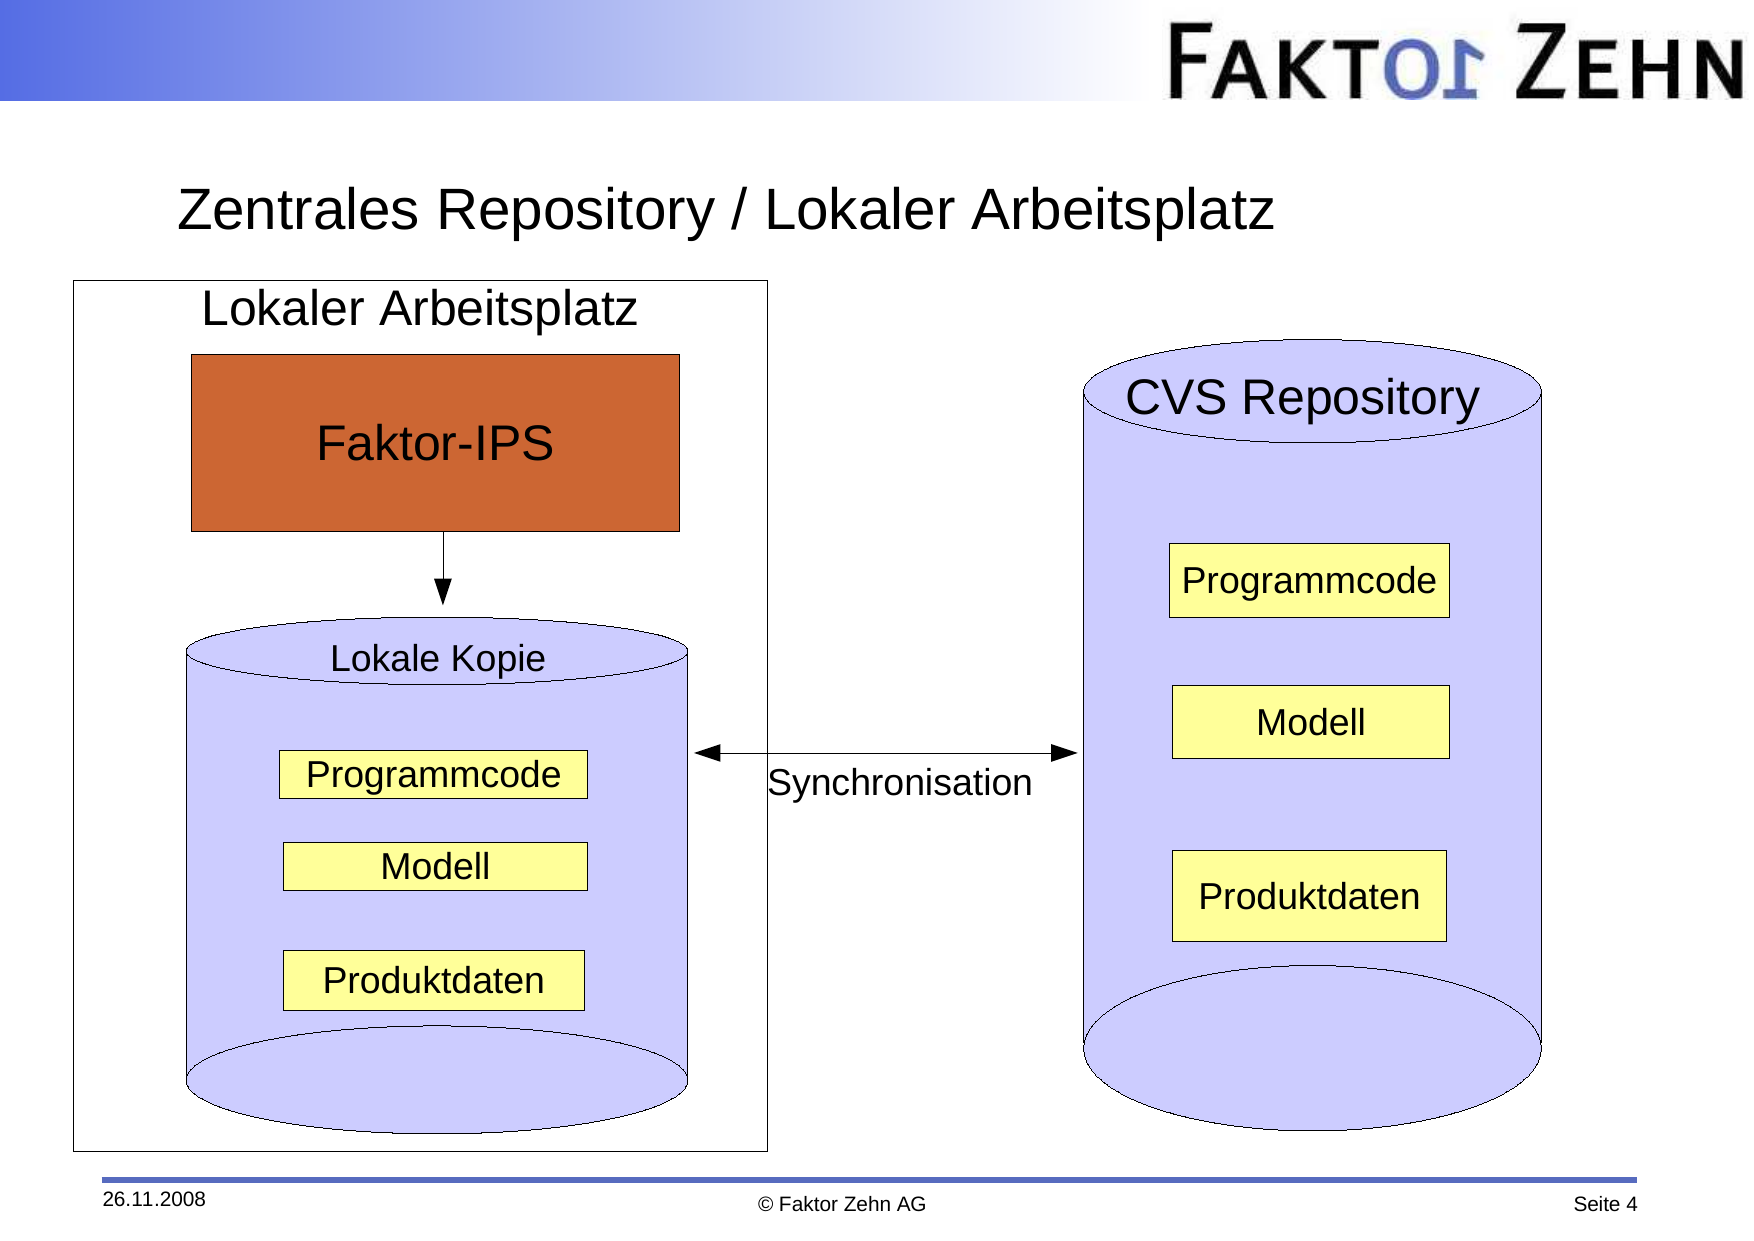

# Zentrales Repository / Lokaler Arbeitsplatz
Lokaler Arbeitsplatz
Faktor-IPS
CVS Repository
Programmcode
Lokale Kopie
Modell
Programmcode
Synchronisation
Modell
Produktdaten
Produktdaten